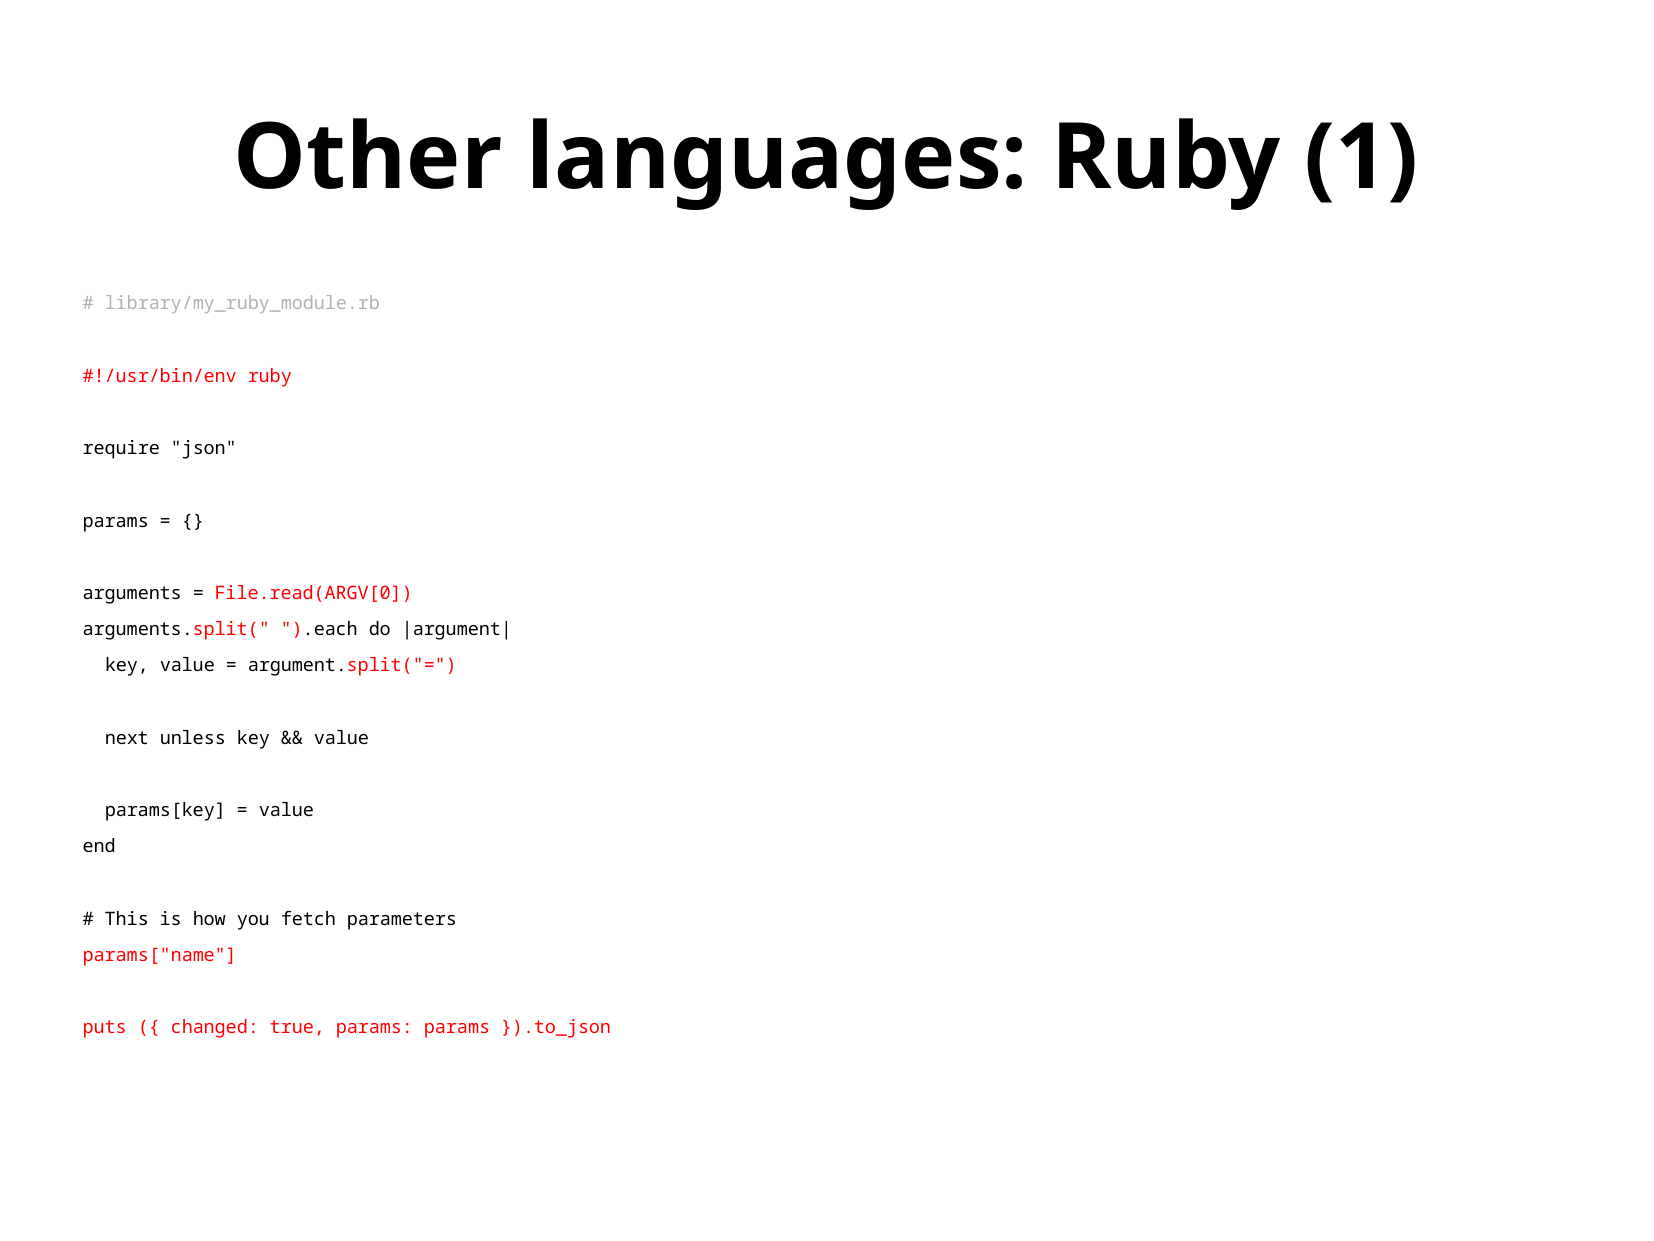

# Other languages: Ruby (1)
# library/my_ruby_module.rb
#!/usr/bin/env ruby
require "json"
params = {}
arguments = File.read(ARGV[0])
arguments.split(" ").each do |argument|
 key, value = argument.split("=")
 next unless key && value
 params[key] = value
end
# This is how you fetch parameters
params["name"]
puts ({ changed: true, params: params }).to_json